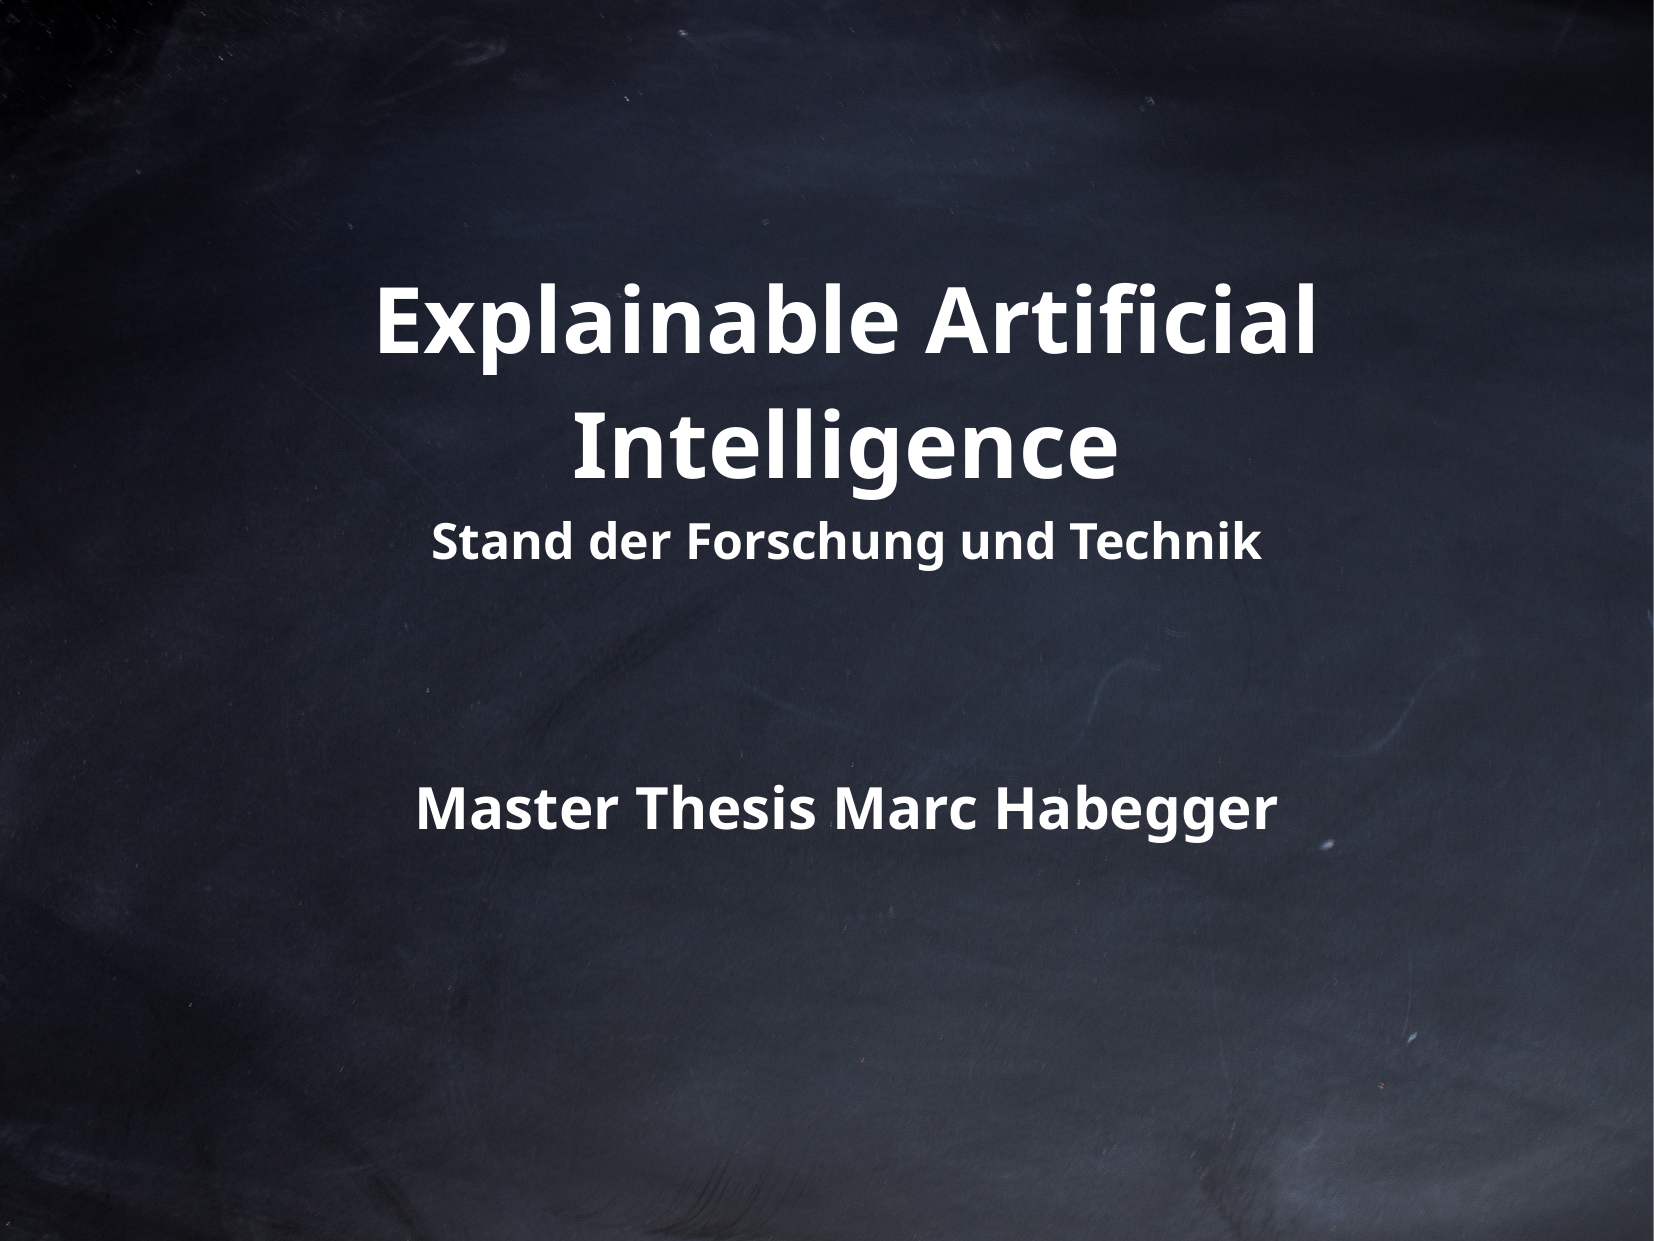

# Explainable Artificial Intelligence Stand der Forschung und Technik Master Thesis Marc Habegger
1